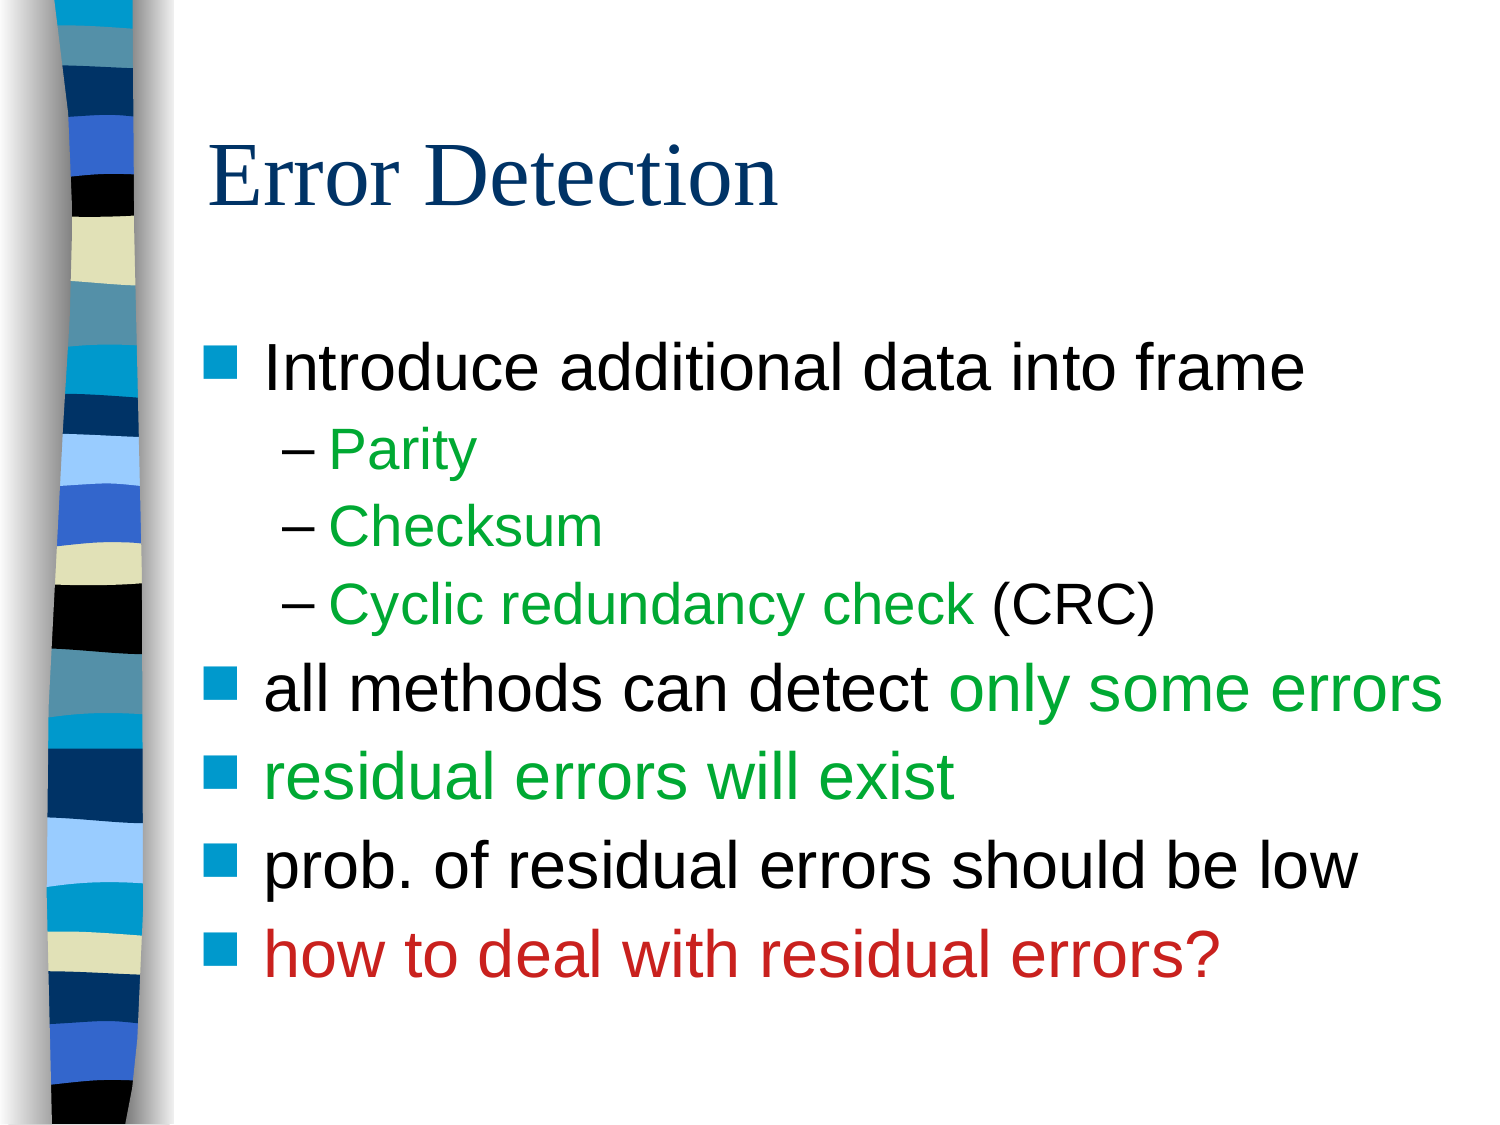

# Error Detection
Introduce additional data into frame
Parity
Checksum
Cyclic redundancy check (CRC)
all methods can detect only some errors
residual errors will exist
prob. of residual errors should be low
how to deal with residual errors?